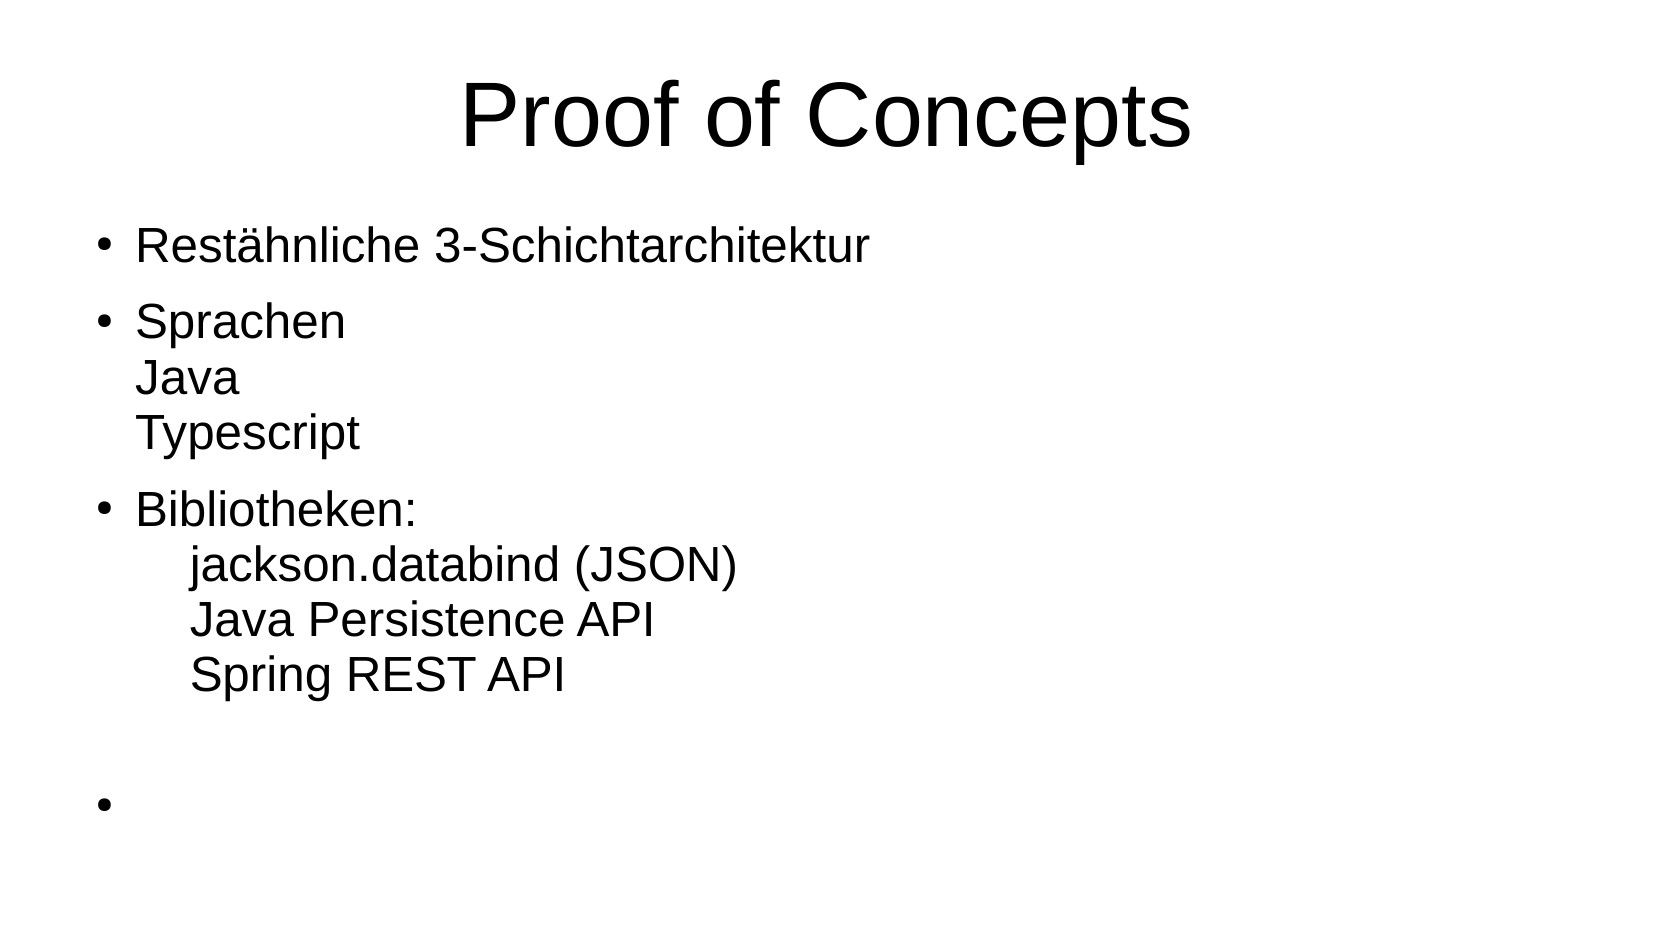

# Proof of Concepts
Restähnliche 3-Schichtarchitektur
Sprachen
Java
Typescript
Bibliotheken:
 	jackson.databind (JSON)
	Java Persistence API
	Spring REST API